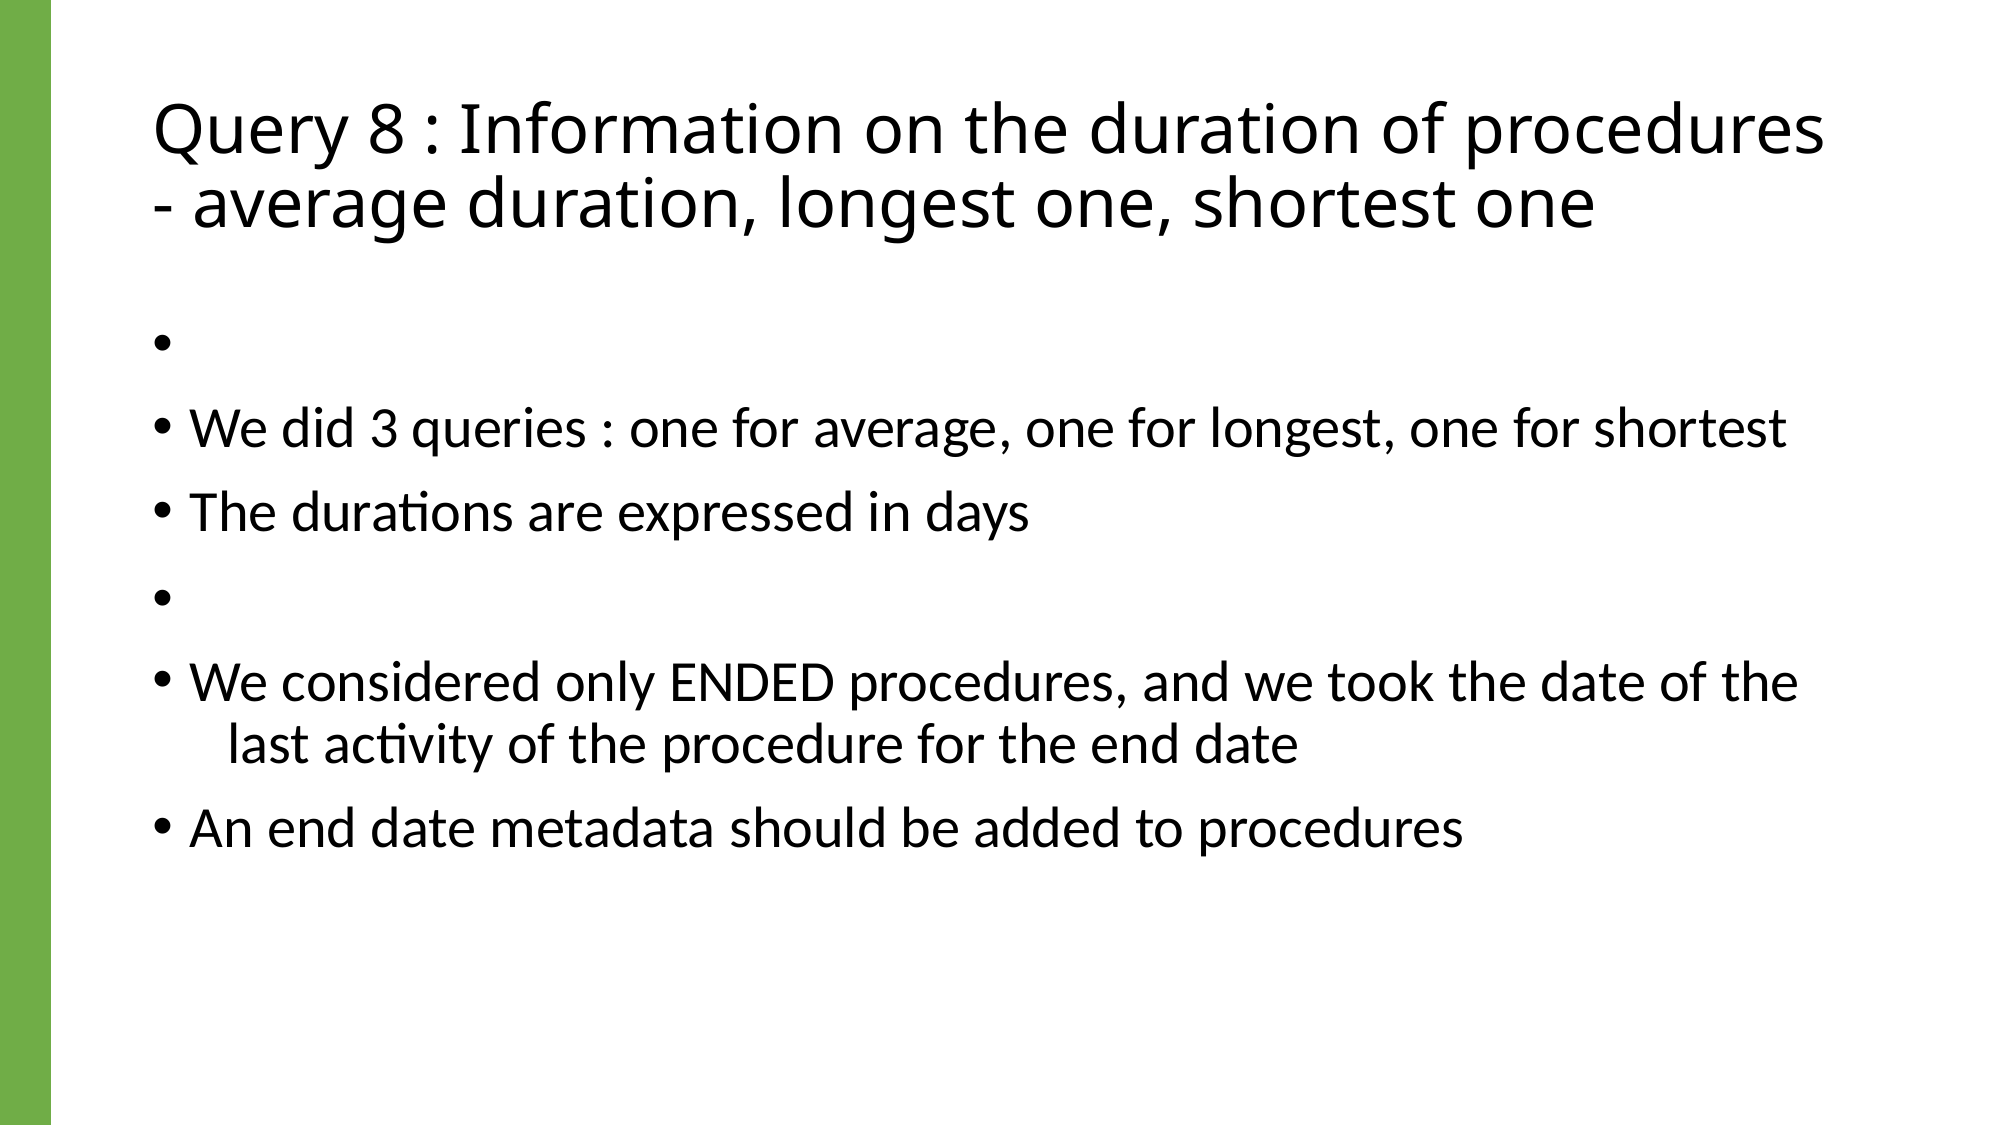

# Query 8 : Information on the duration of procedures - average duration, longest one, shortest one
We did 3 queries : one for average, one for longest, one for shortest
The durations are expressed in days
We considered only ENDED procedures, and we took the date of the last activity of the procedure for the end date
An end date metadata should be added to procedures